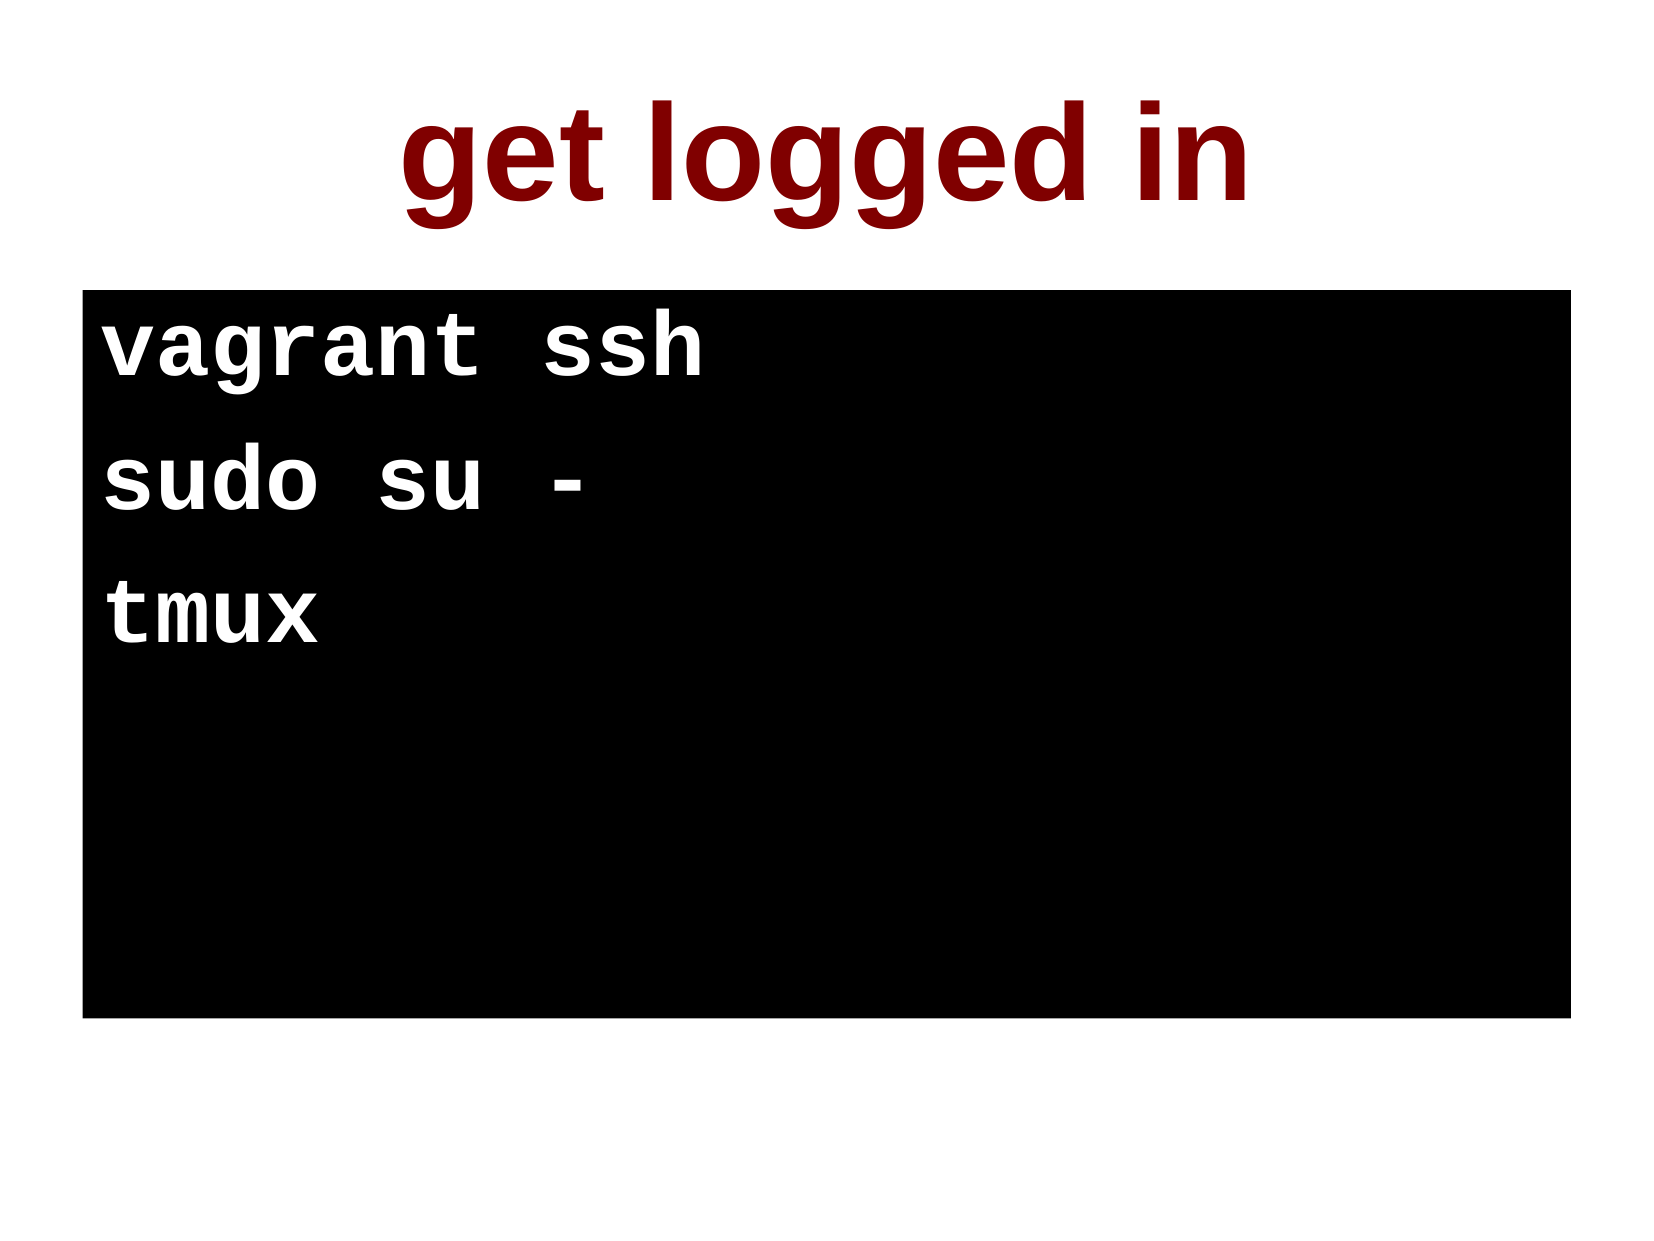

# get logged in
vagrant ssh
sudo su -
tmux